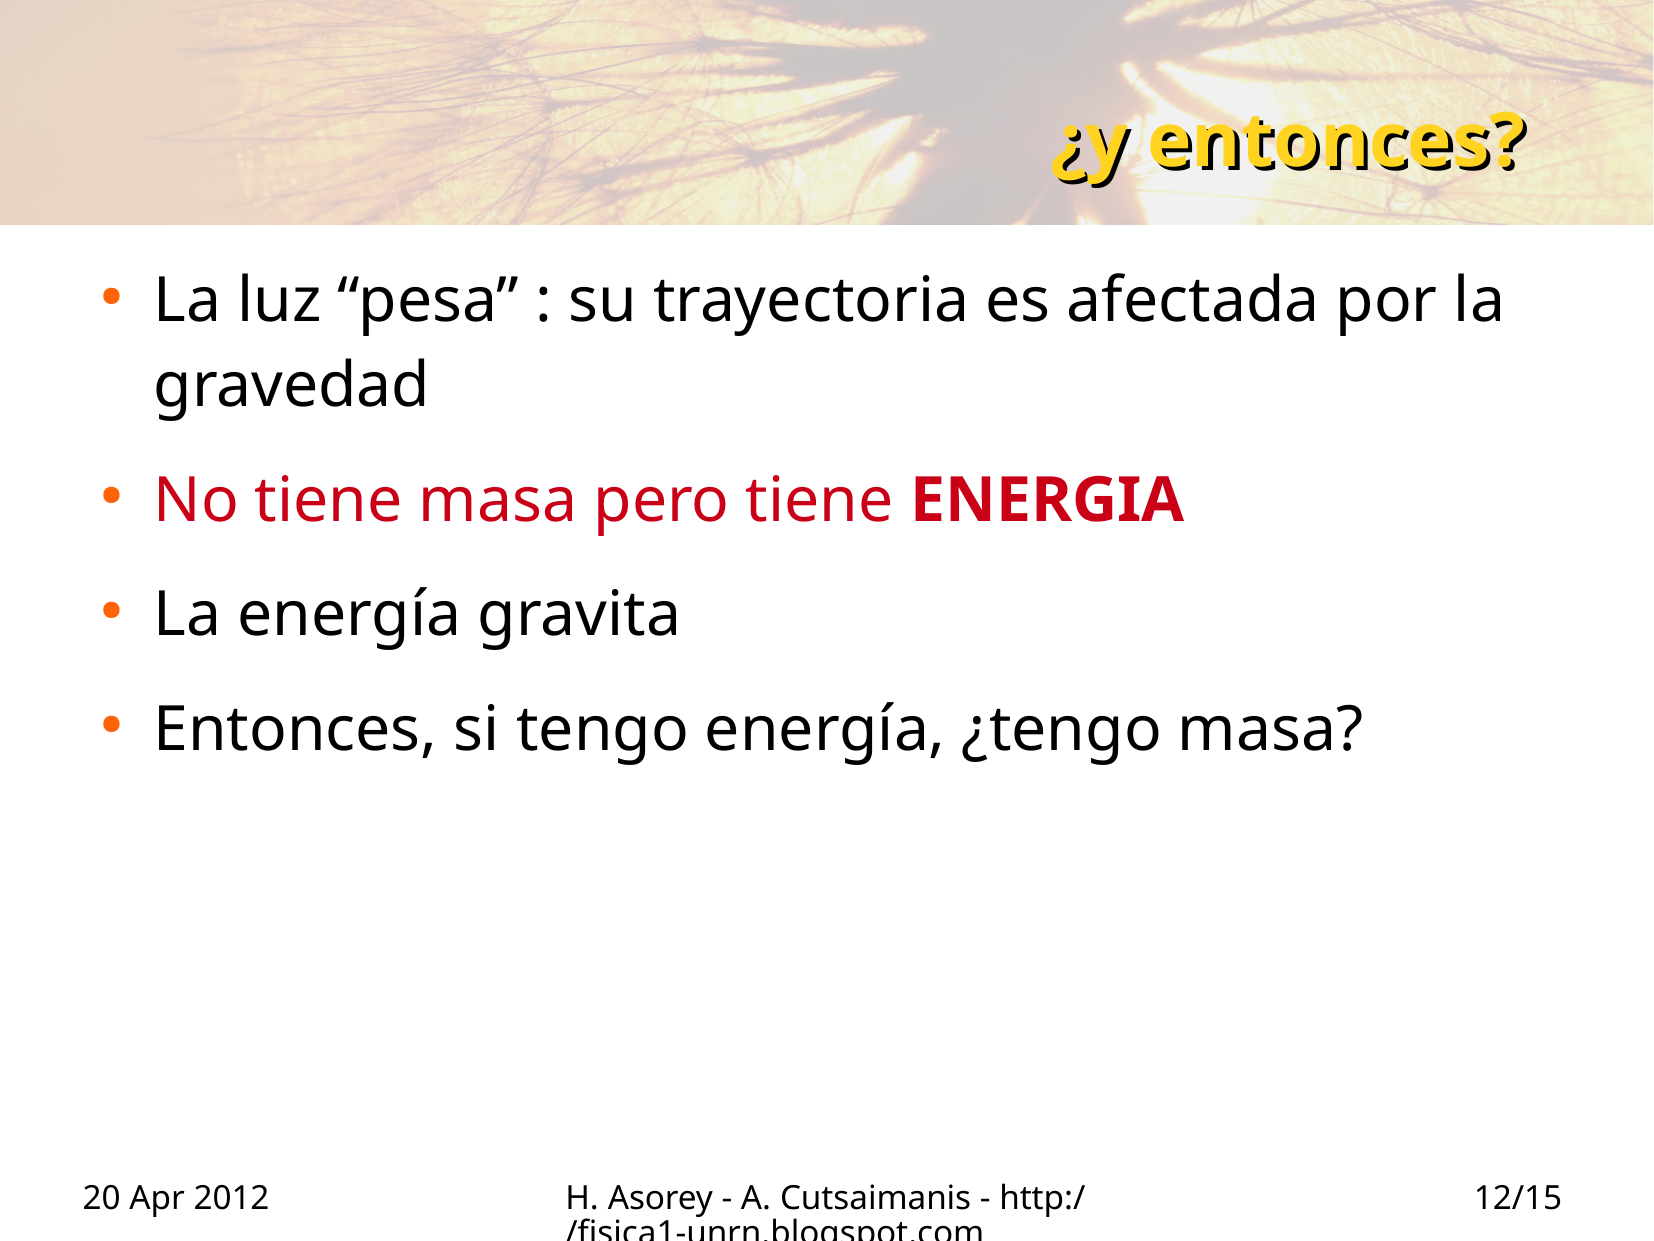

# ¿y entonces?
La luz “pesa” : su trayectoria es afectada por la gravedad
No tiene masa pero tiene ENERGIA
La energía gravita
Entonces, si tengo energía, ¿tengo masa?
20 Apr 2012
H. Asorey - A. Cutsaimanis - http://fisica1-unrn.blogspot.com
12